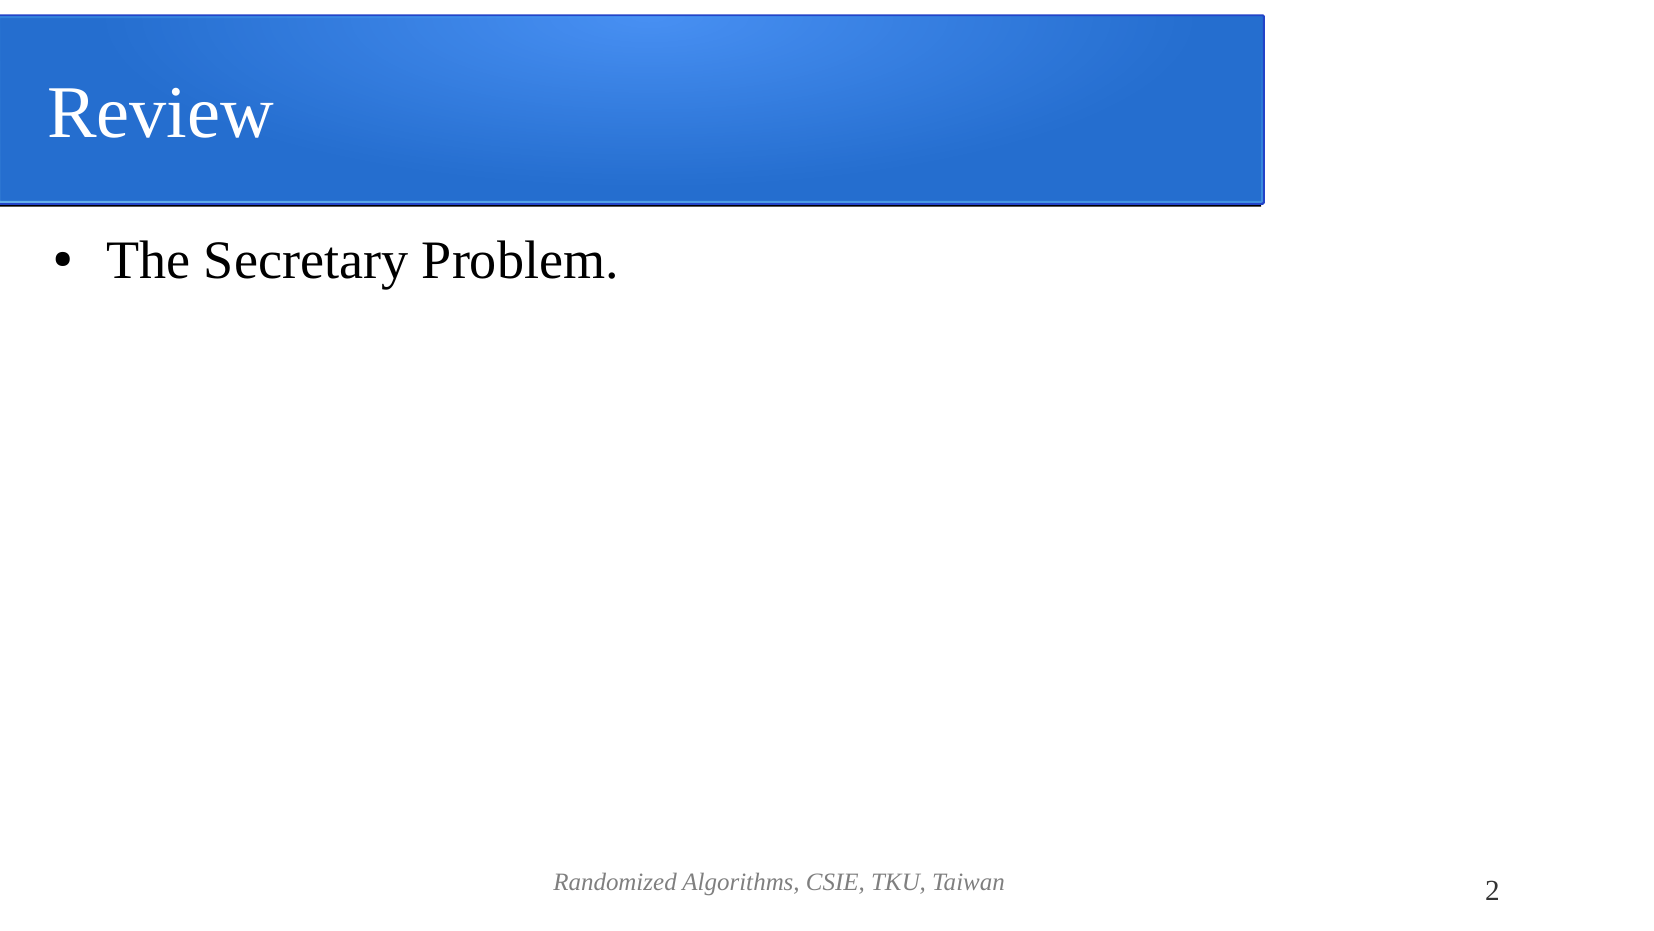

# Review
The Secretary Problem.
Randomized Algorithms, CSIE, TKU, Taiwan
2